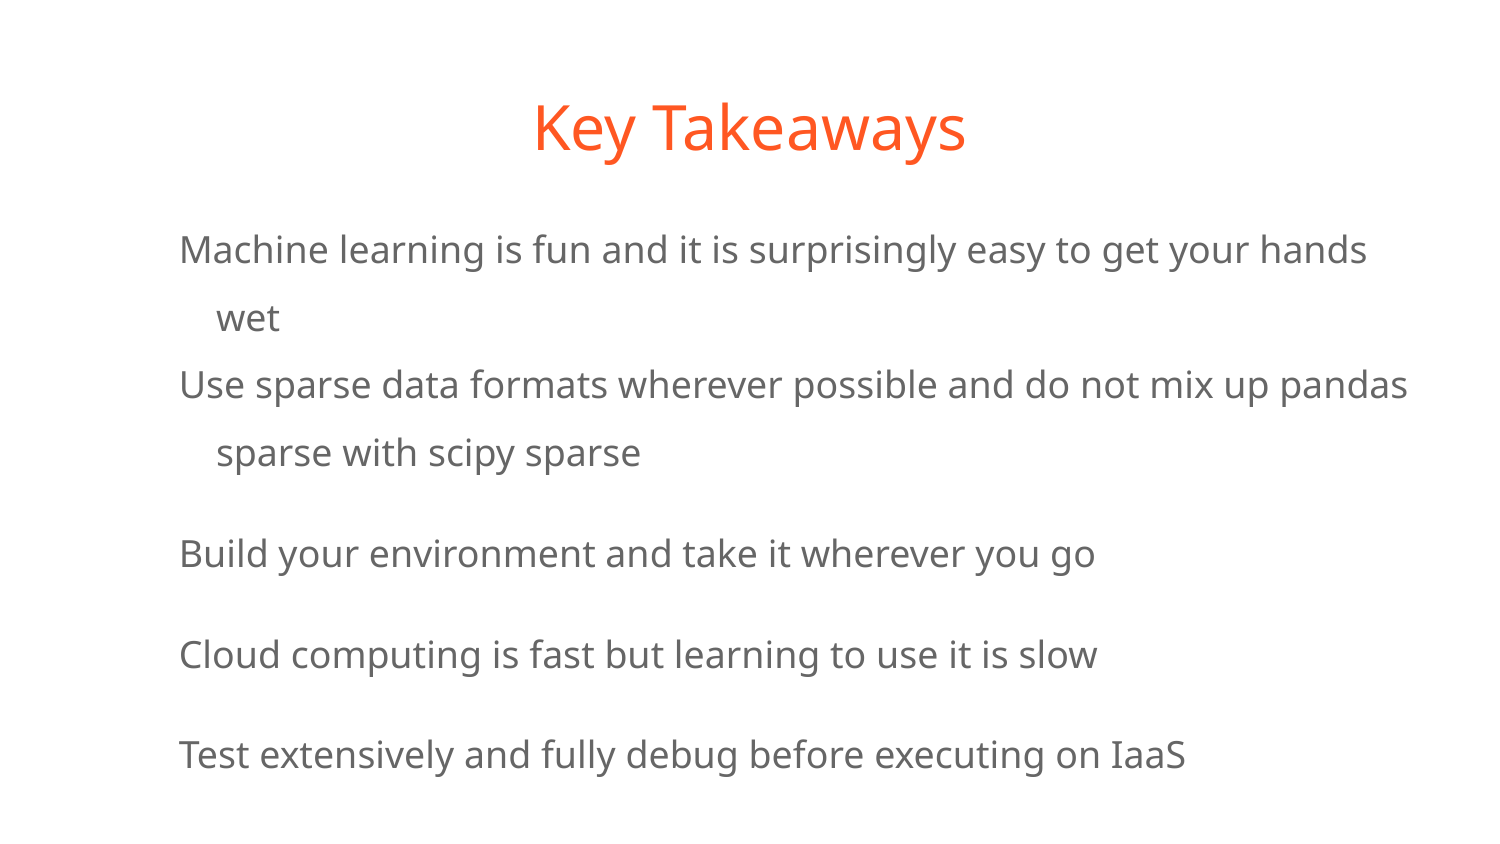

# Key Takeaways
Machine learning is fun and it is surprisingly easy to get your hands wet
Use sparse data formats wherever possible and do not mix up pandas sparse with scipy sparse
Build your environment and take it wherever you go
Cloud computing is fast but learning to use it is slow
Test extensively and fully debug before executing on IaaS